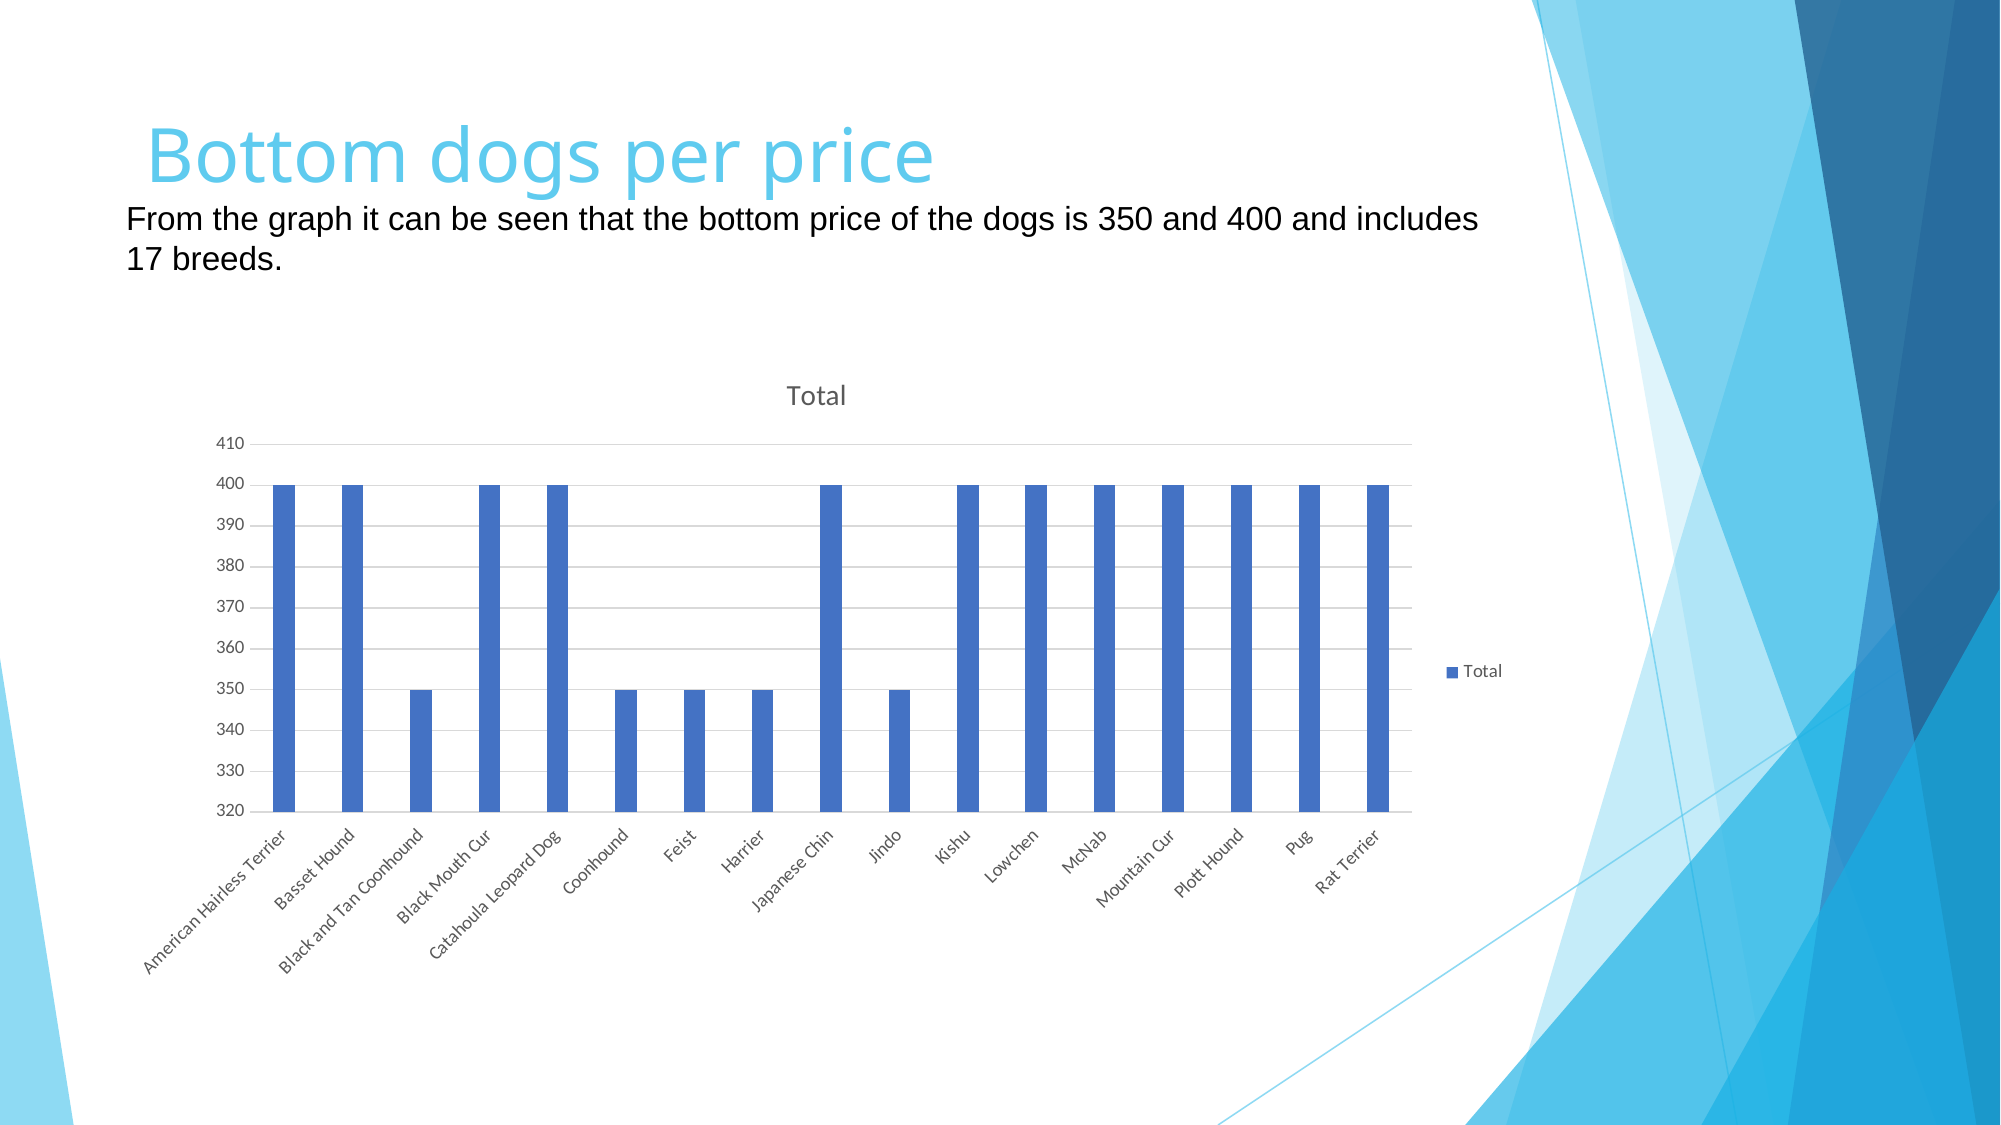

# Bottom dogs per price From the graph it can be seen that the bottom price of the dogs is 350 and 400 and includes 17 breeds.
### Chart: Total
| Category | Total |
|---|---|
| American Hairless Terrier | 400.0 |
| Basset Hound | 400.0 |
| Black and Tan Coonhound | 350.0 |
| Black Mouth Cur | 400.0 |
| Catahoula Leopard Dog | 400.0 |
| Coonhound | 350.0 |
| Feist | 350.0 |
| Harrier | 350.0 |
| Japanese Chin | 400.0 |
| Jindo | 350.0 |
| Kishu | 400.0 |
| Lowchen | 400.0 |
| McNab | 400.0 |
| Mountain Cur | 400.0 |
| Plott Hound | 400.0 |
| Pug | 400.0 |
| Rat Terrier | 400.0 |